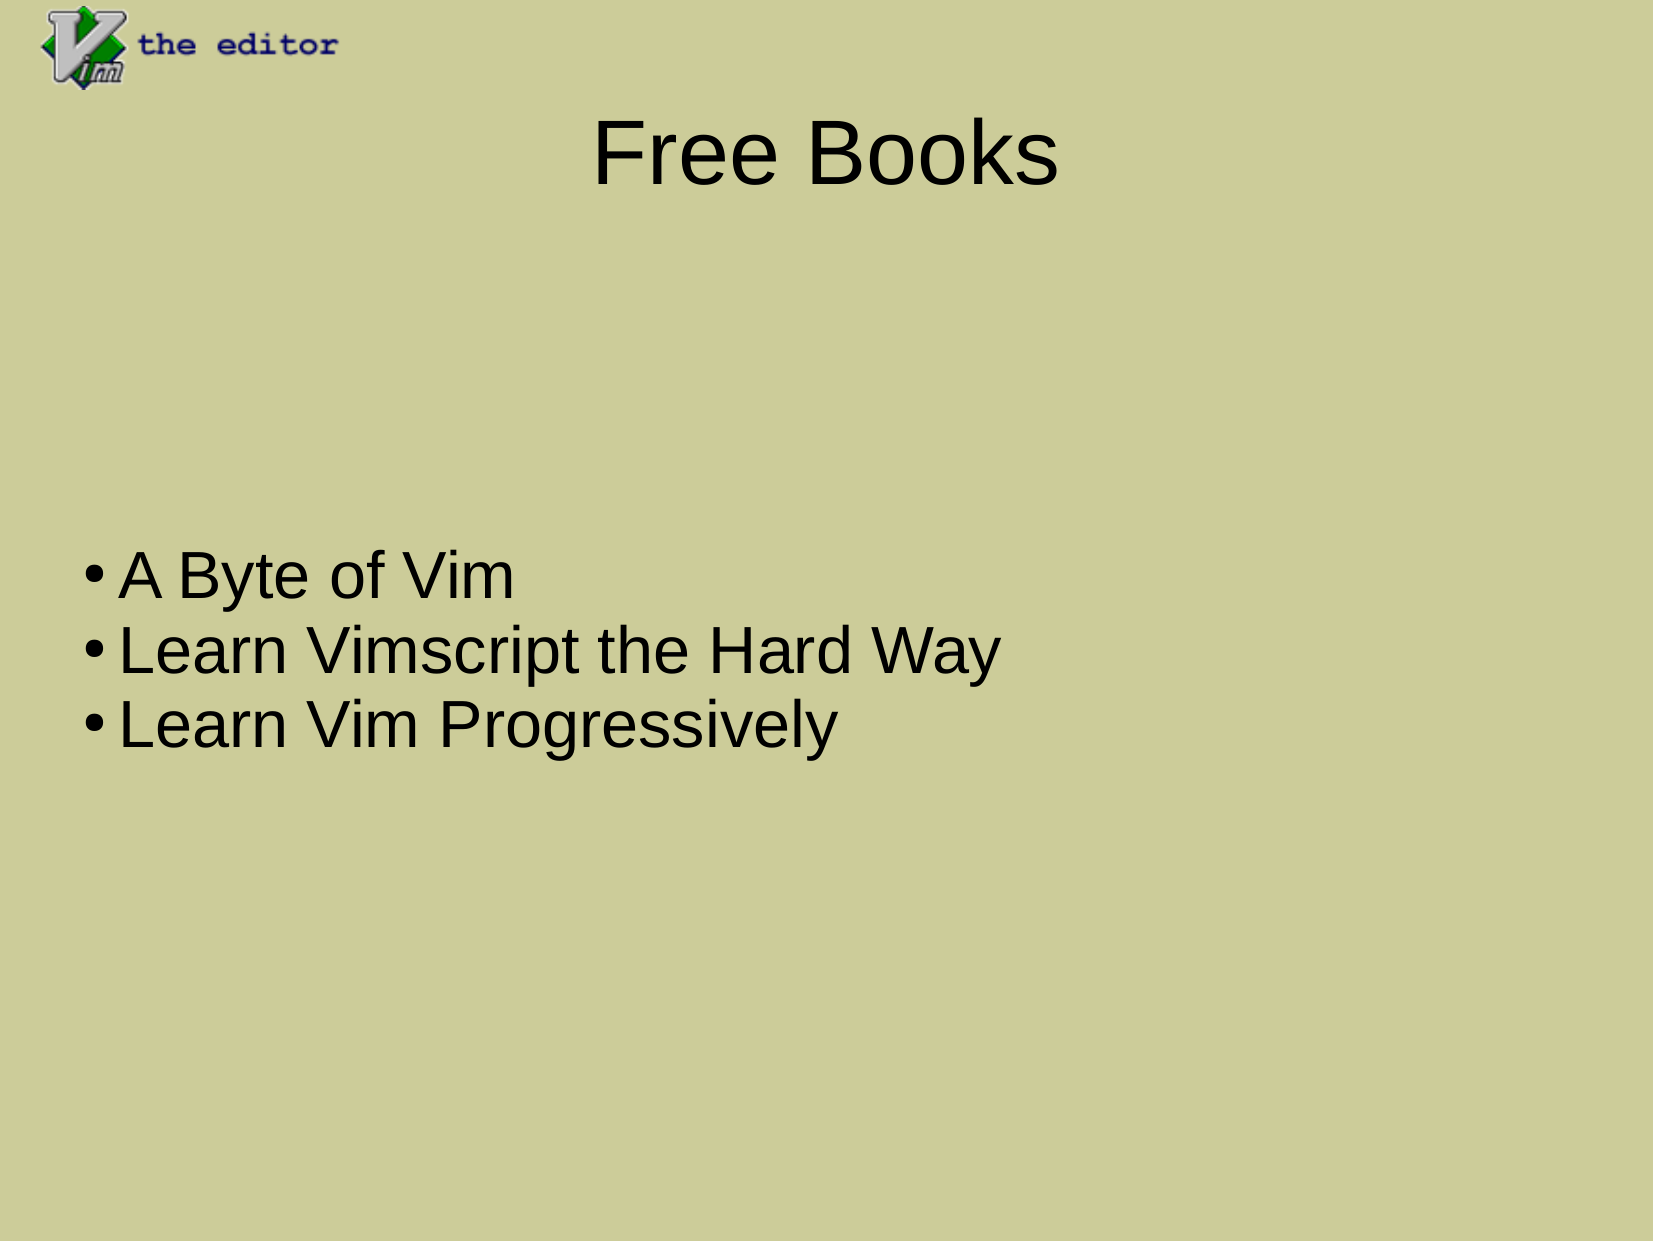

# Free Books
A Byte of Vim
Learn Vimscript the Hard Way
Learn Vim Progressively